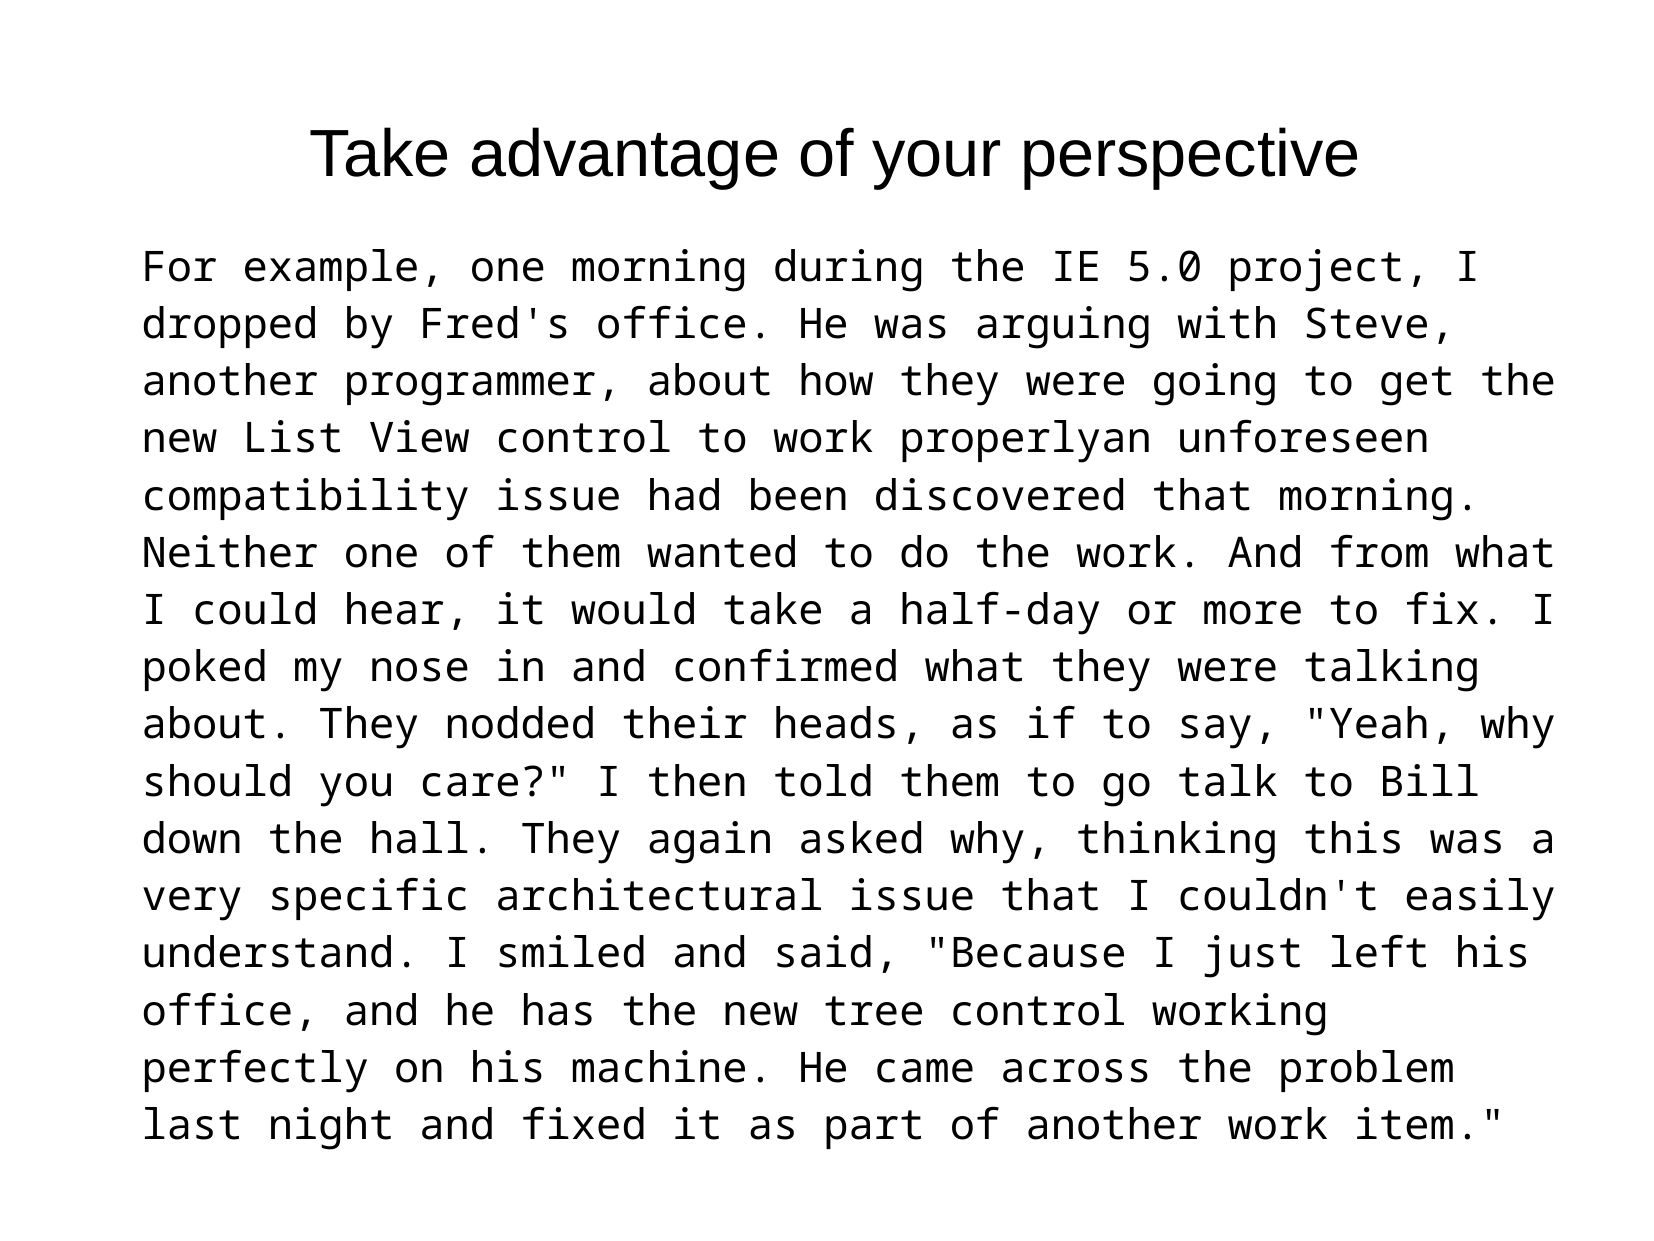

# Take advantage of your perspective
For example, one morning during the IE 5.0 project, I dropped by Fred's office. He was arguing with Steve, another programmer, about how they were going to get the new List View control to work properlyan unforeseen compatibility issue had been discovered that morning. Neither one of them wanted to do the work. And from what I could hear, it would take a half-day or more to fix. I poked my nose in and confirmed what they were talking about. They nodded their heads, as if to say, "Yeah, why should you care?" I then told them to go talk to Bill down the hall. They again asked why, thinking this was a very specific architectural issue that I couldn't easily understand. I smiled and said, "Because I just left his office, and he has the new tree control working perfectly on his machine. He came across the problem last night and fixed it as part of another work item."